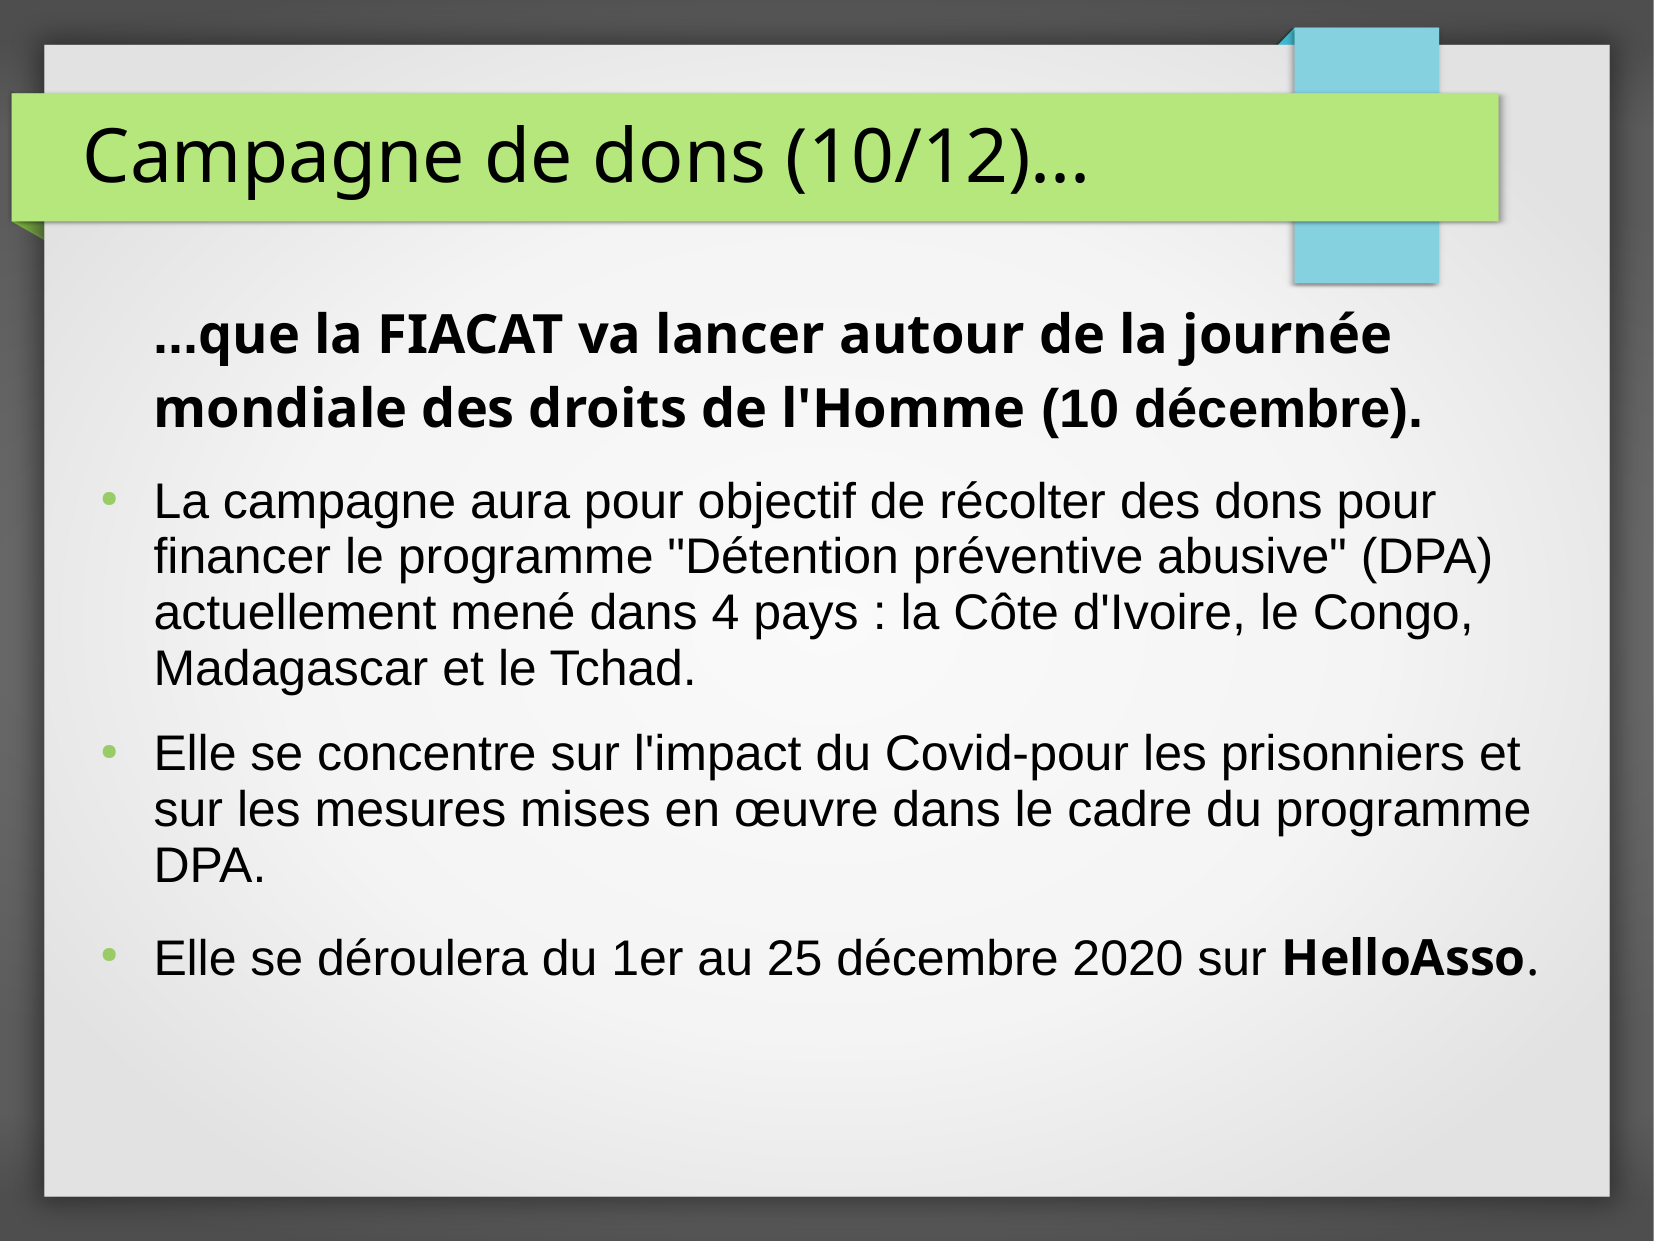

# Campagne de dons (10/12)...
...que la FIACAT va lancer autour de la journée mondiale des droits de l'Homme (10 décembre).
La campagne aura pour objectif de récolter des dons pour financer le programme "Détention préventive abusive" (DPA) actuellement mené dans 4 pays : la Côte d'Ivoire, le Congo, Madagascar et le Tchad.
Elle se concentre sur l'impact du Covid-pour les prisonniers et sur les mesures mises en œuvre dans le cadre du programme DPA.
Elle se déroulera du 1er au 25 décembre 2020 sur HelloAsso.